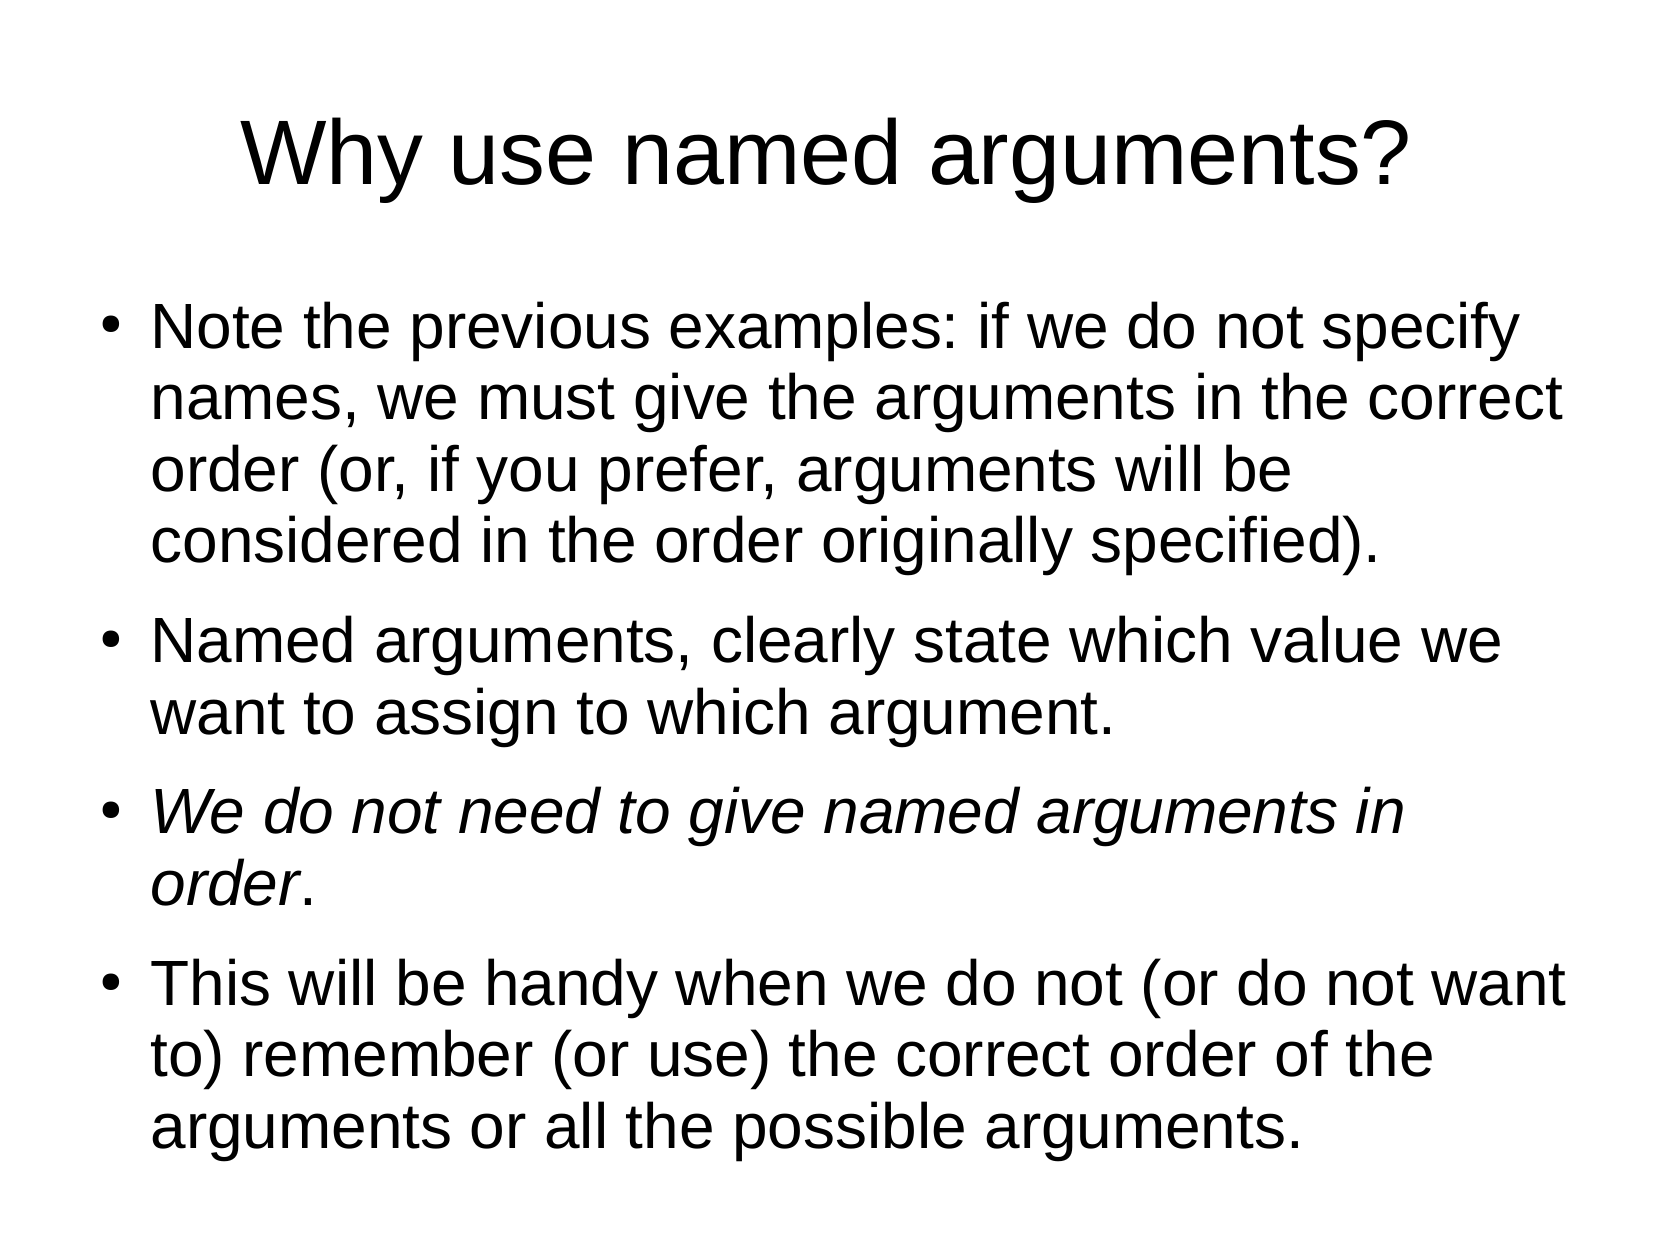

# Why use named arguments?
Note the previous examples: if we do not specify names, we must give the arguments in the correct order (or, if you prefer, arguments will be considered in the order originally specified).
Named arguments, clearly state which value we want to assign to which argument.
We do not need to give named arguments in order.
This will be handy when we do not (or do not want to) remember (or use) the correct order of the arguments or all the possible arguments.